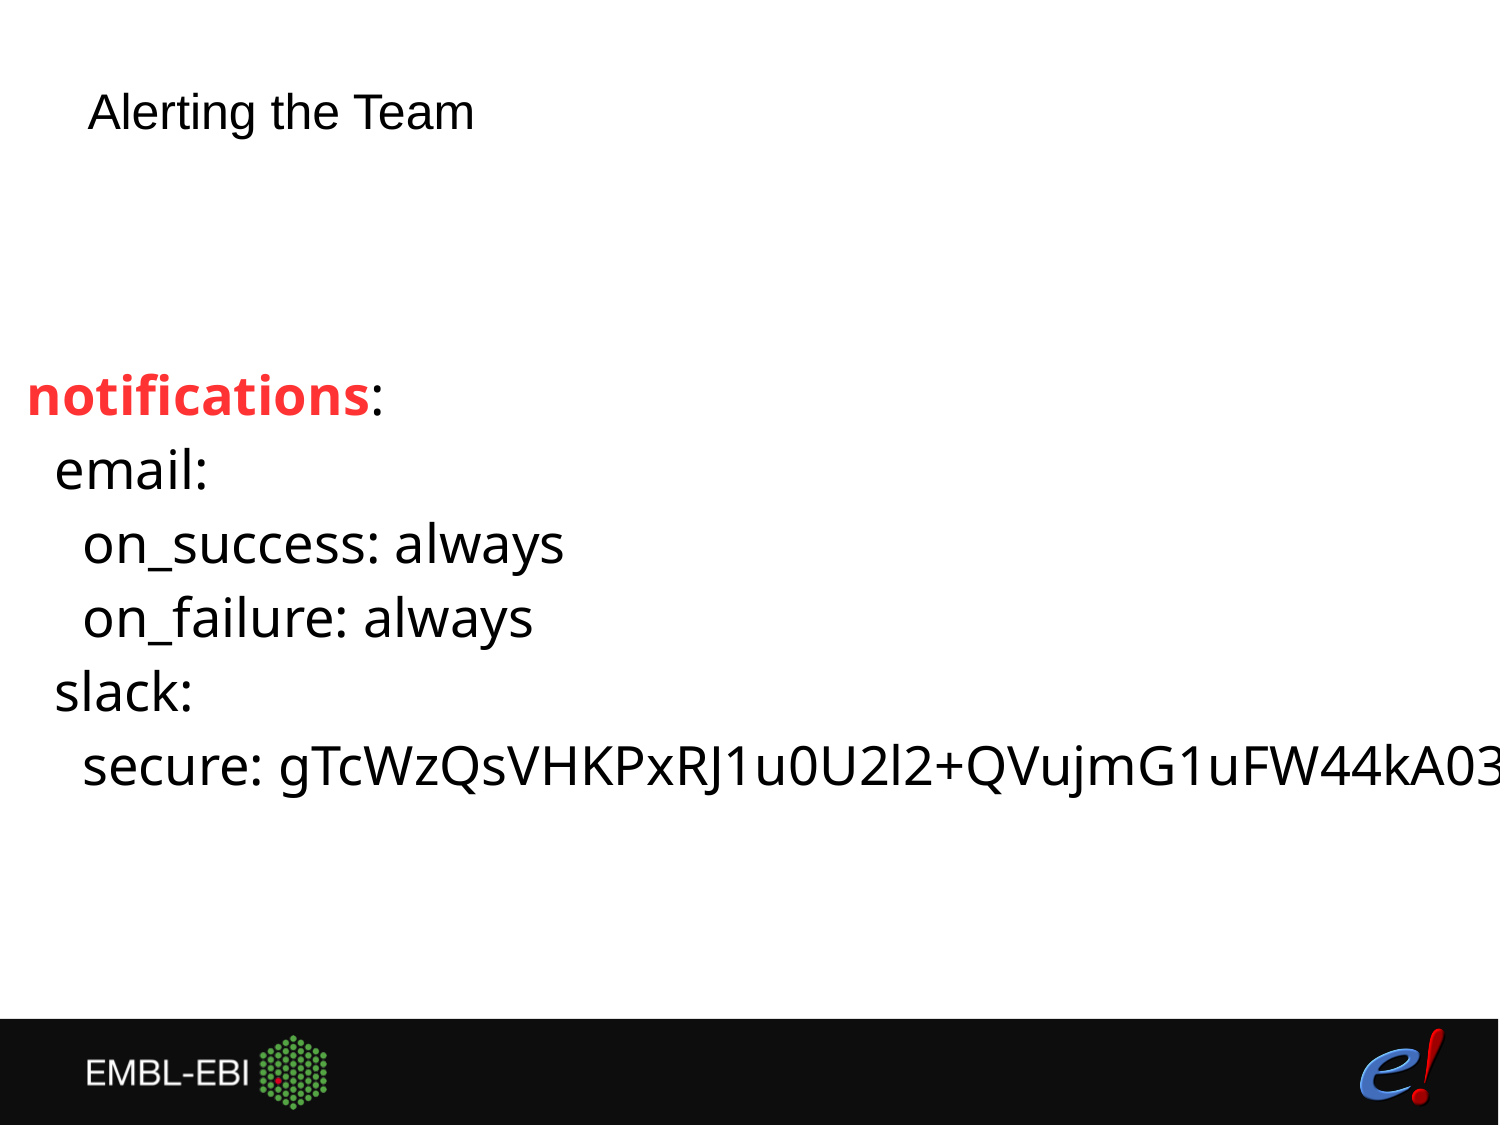

# Alerting the Team
notifications:
 email:
 on_success: always
 on_failure: always
 slack:
 secure: gTcWzQsVHKPxRJ1u0U2l2+QVujmG1uFW44kA03...